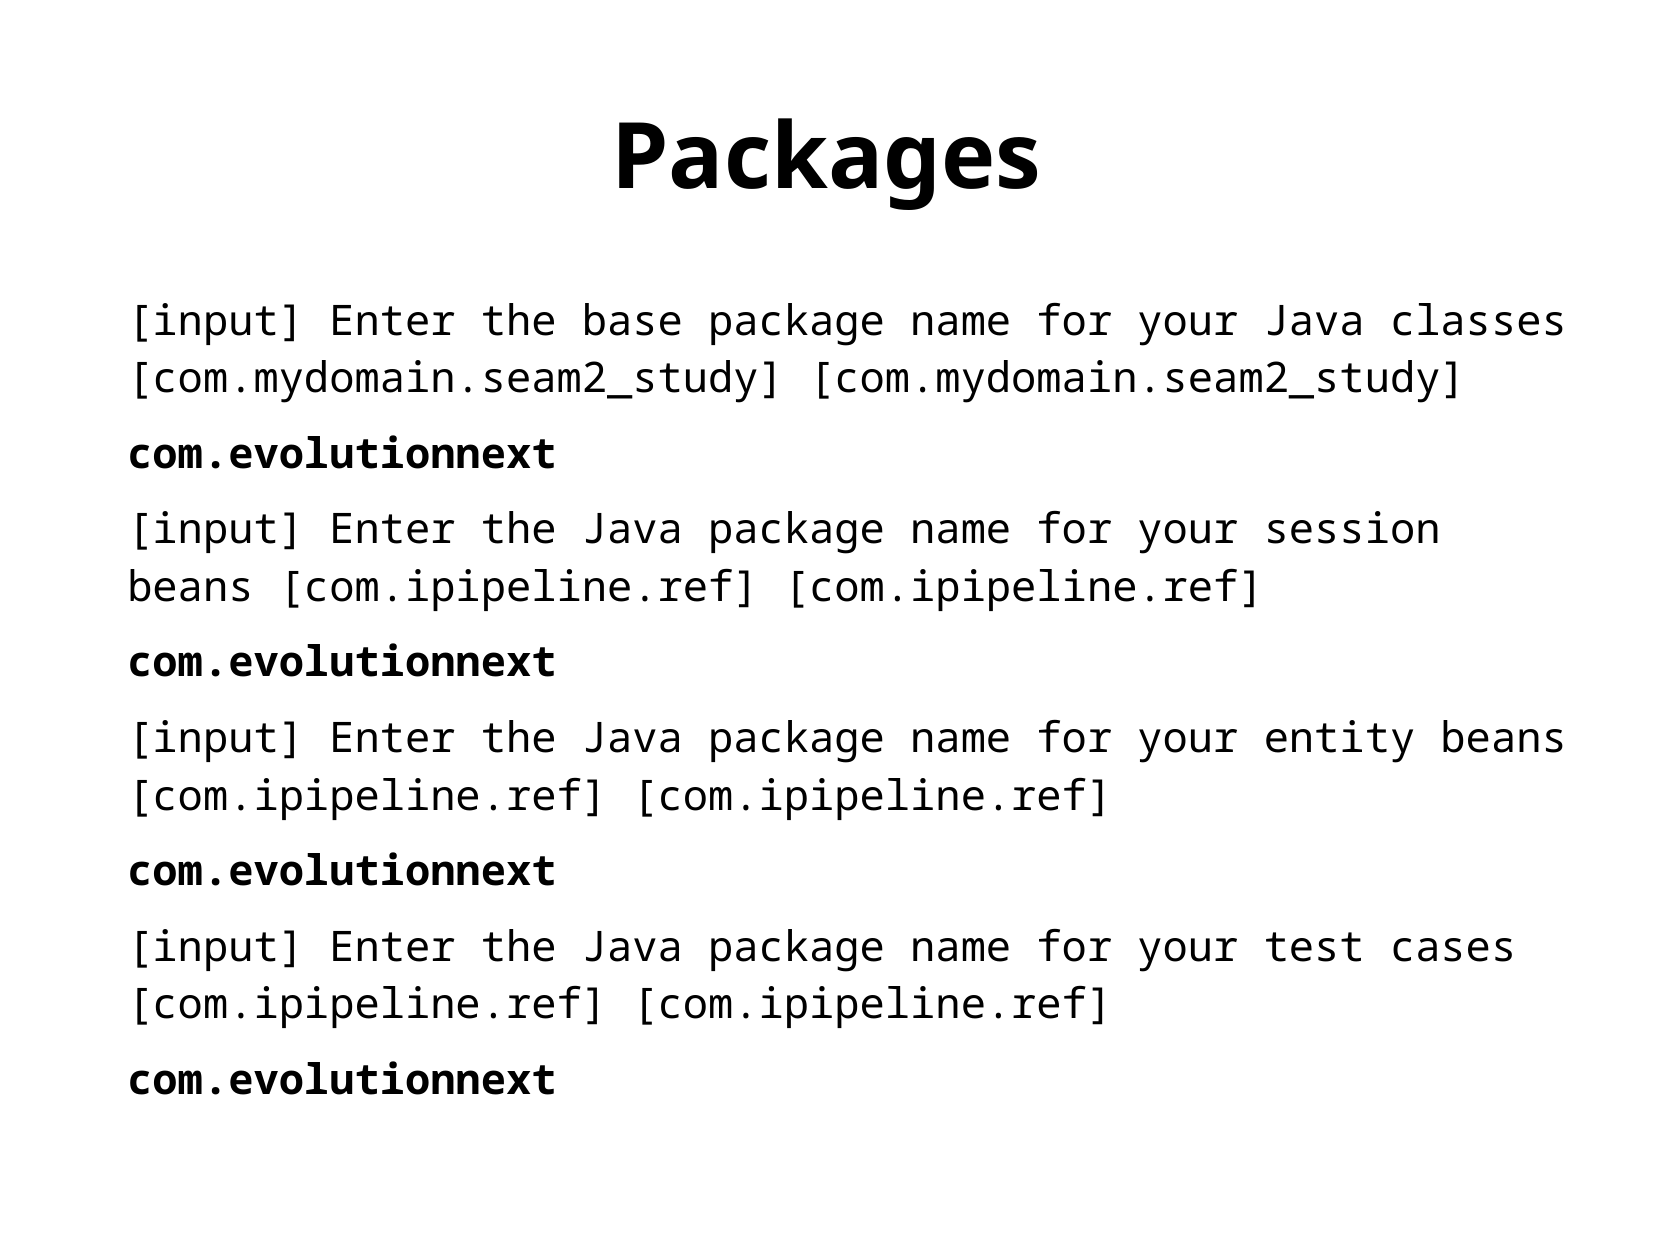

# Packages
[input] Enter the base package name for your Java classes [com.mydomain.seam2_study] [com.mydomain.seam2_study]
com.evolutionnext
[input] Enter the Java package name for your session beans [com.ipipeline.ref] [com.ipipeline.ref]
com.evolutionnext
[input] Enter the Java package name for your entity beans [com.ipipeline.ref] [com.ipipeline.ref]
com.evolutionnext
[input] Enter the Java package name for your test cases [com.ipipeline.ref] [com.ipipeline.ref]
com.evolutionnext